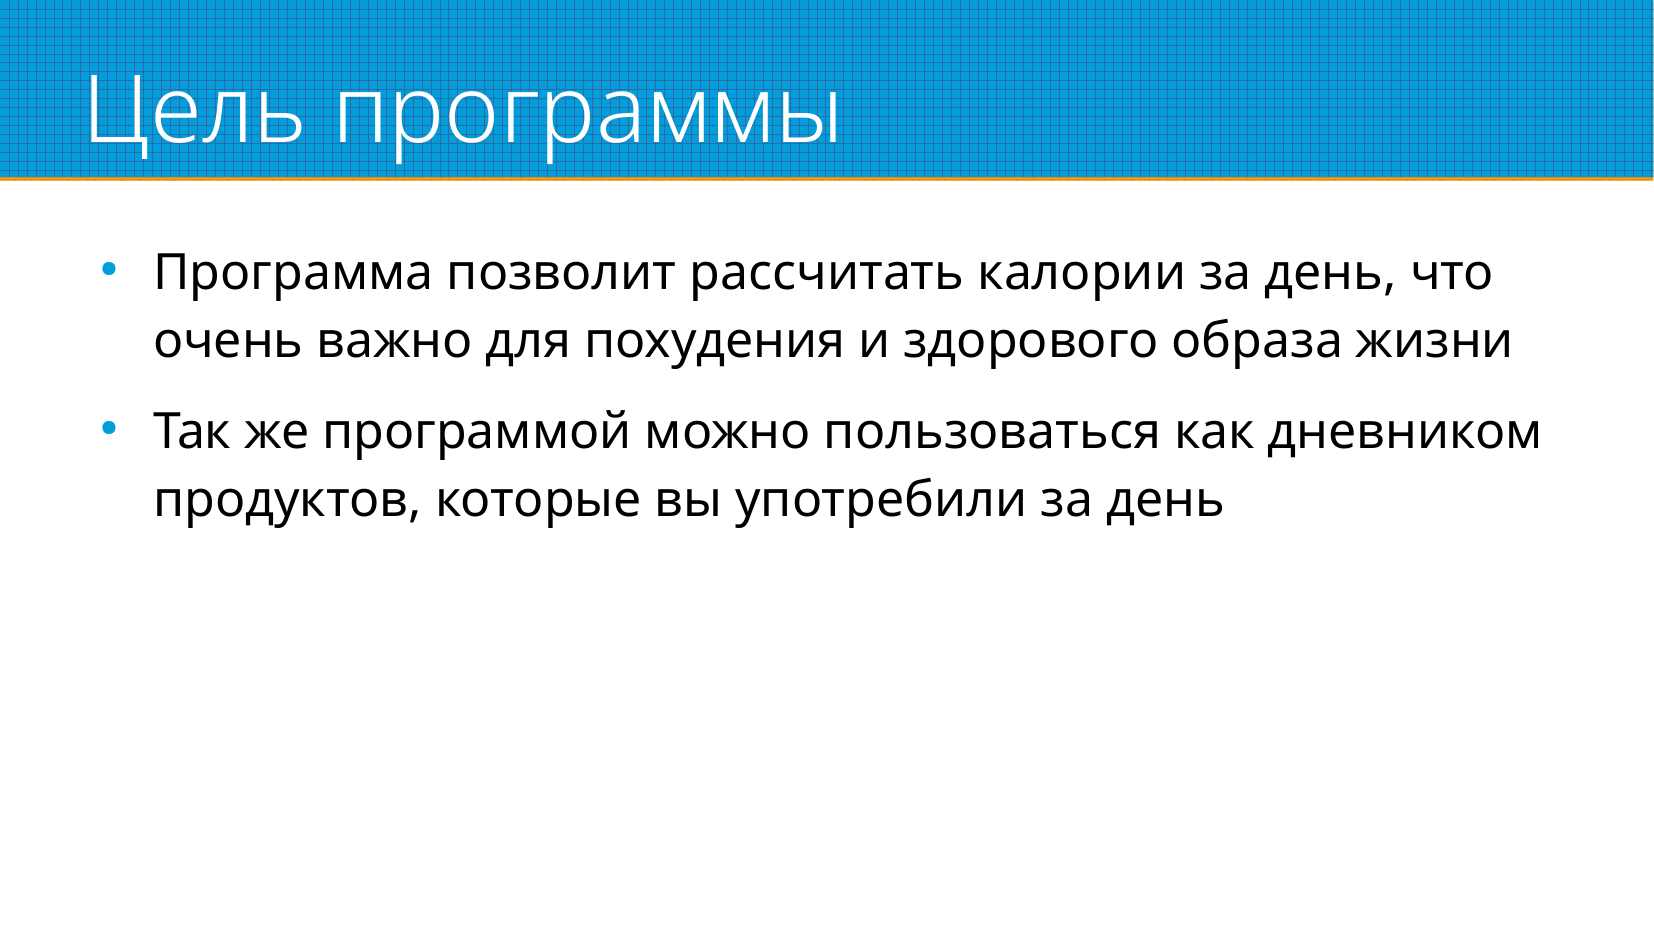

# Цель программы
Программа позволит рассчитать калории за день, что очень важно для похудения и здорового образа жизни
Так же программой можно пользоваться как дневником продуктов, которые вы употребили за день